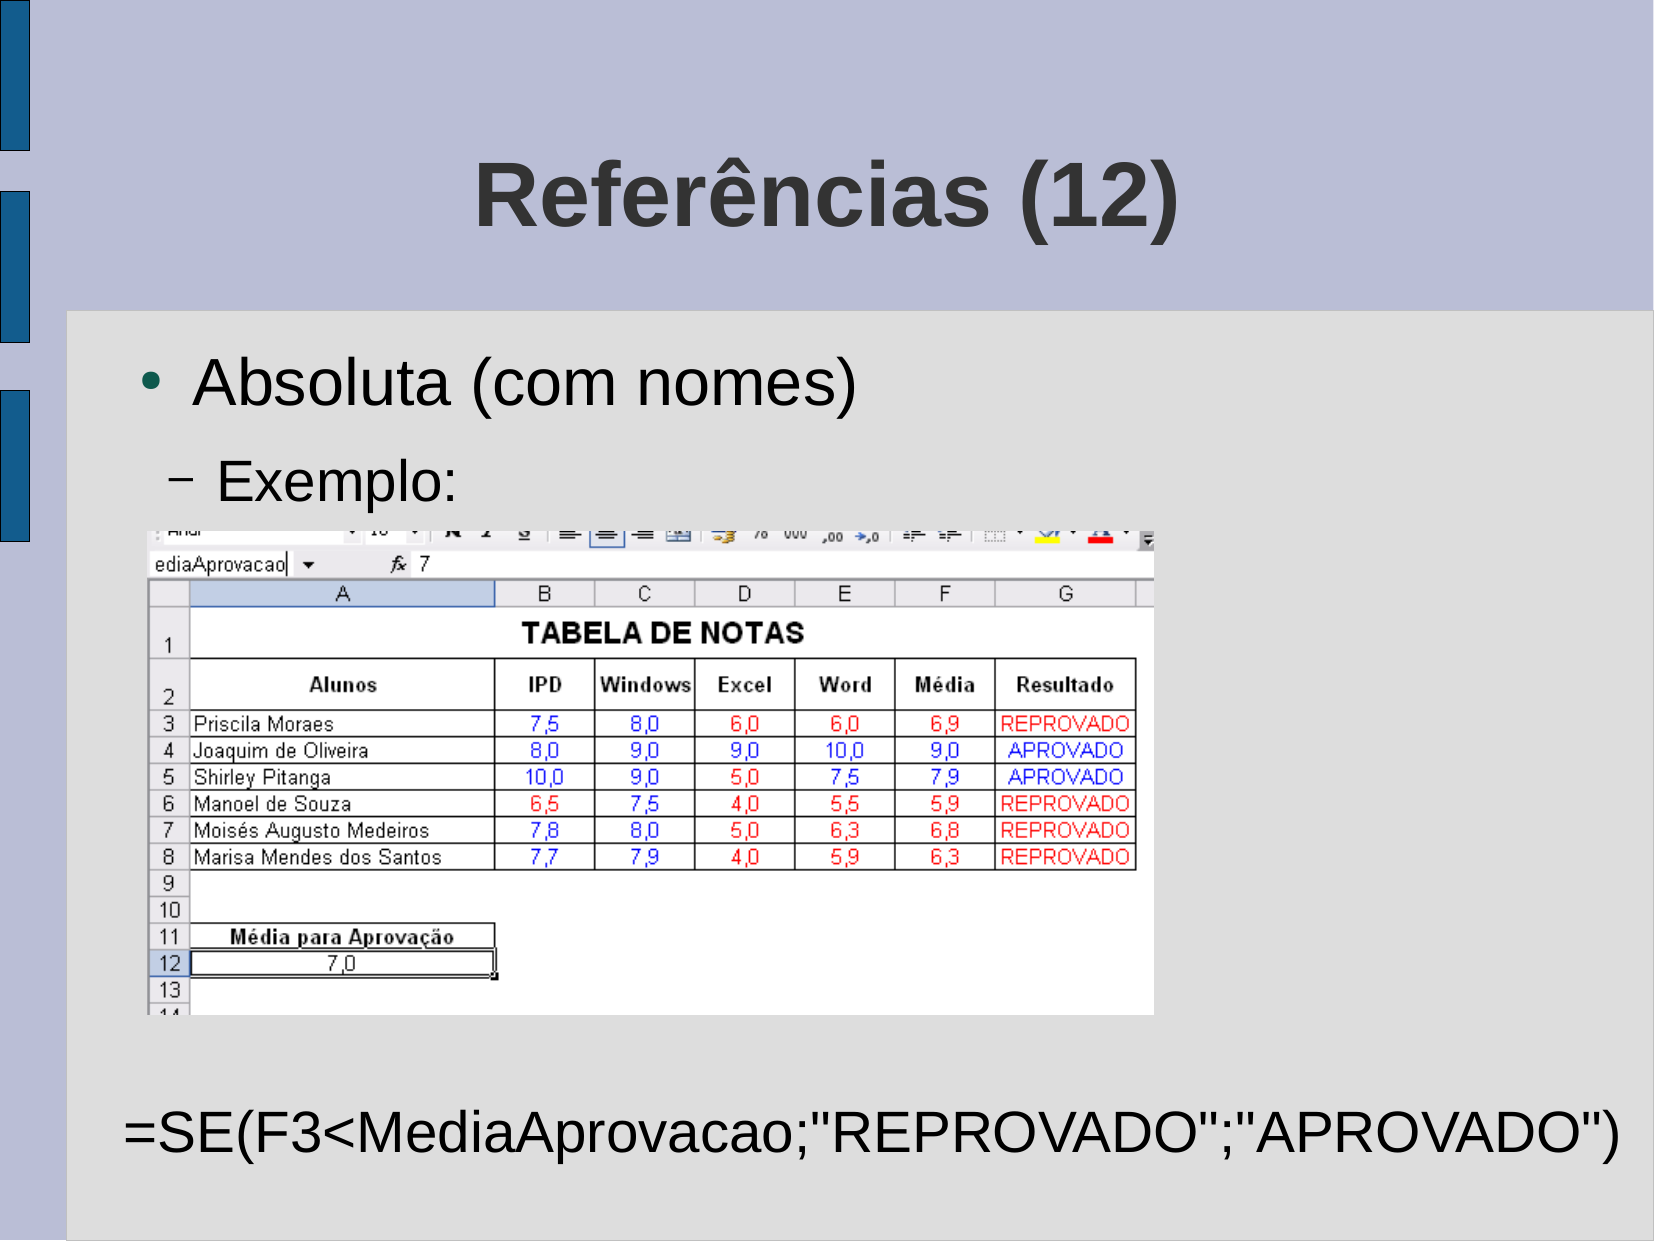

# Referências (12)
Absoluta (com nomes)
Exemplo:
=SE(F3<MediaAprovacao;"REPROVADO";"APROVADO")